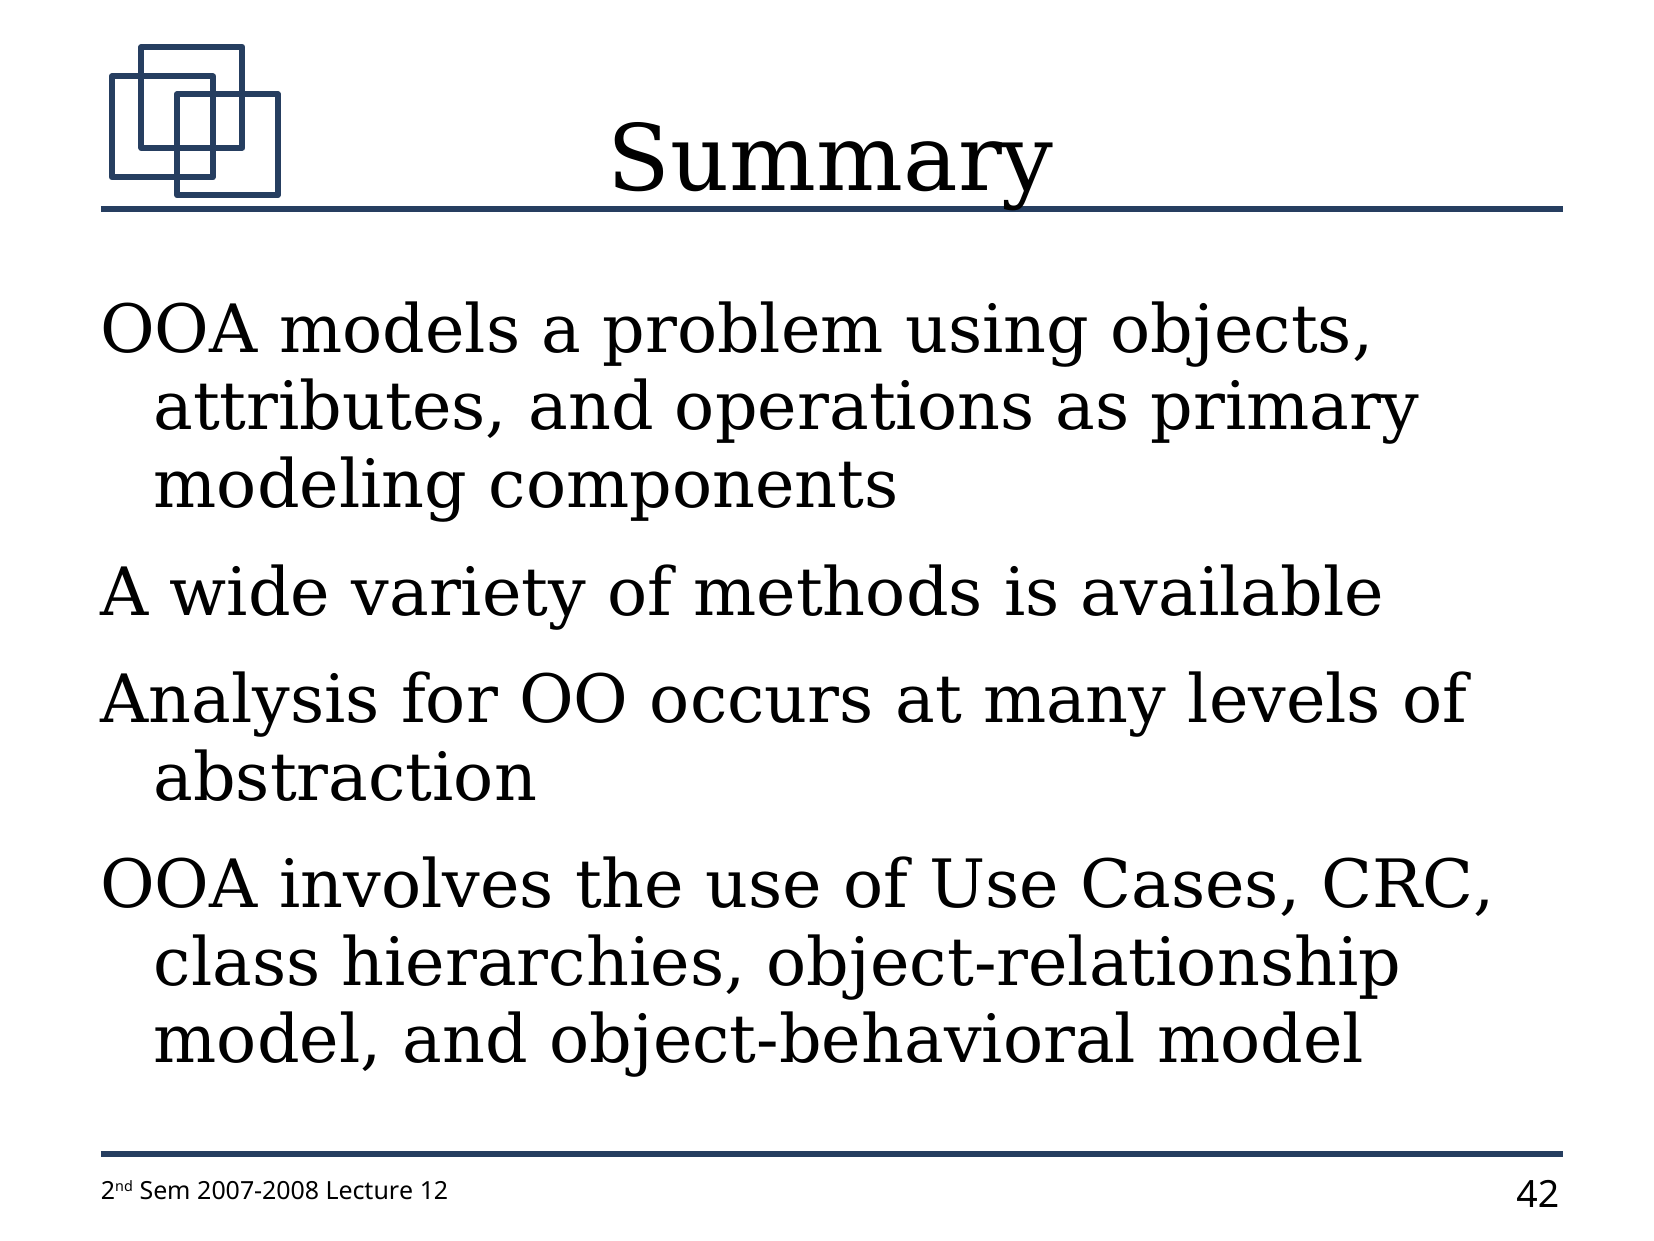

# Summary
OOA models a problem using objects, attributes, and operations as primary modeling components
A wide variety of methods is available
Analysis for OO occurs at many levels of abstraction
OOA involves the use of Use Cases, CRC, class hierarchies, object-relationship model, and object-behavioral model